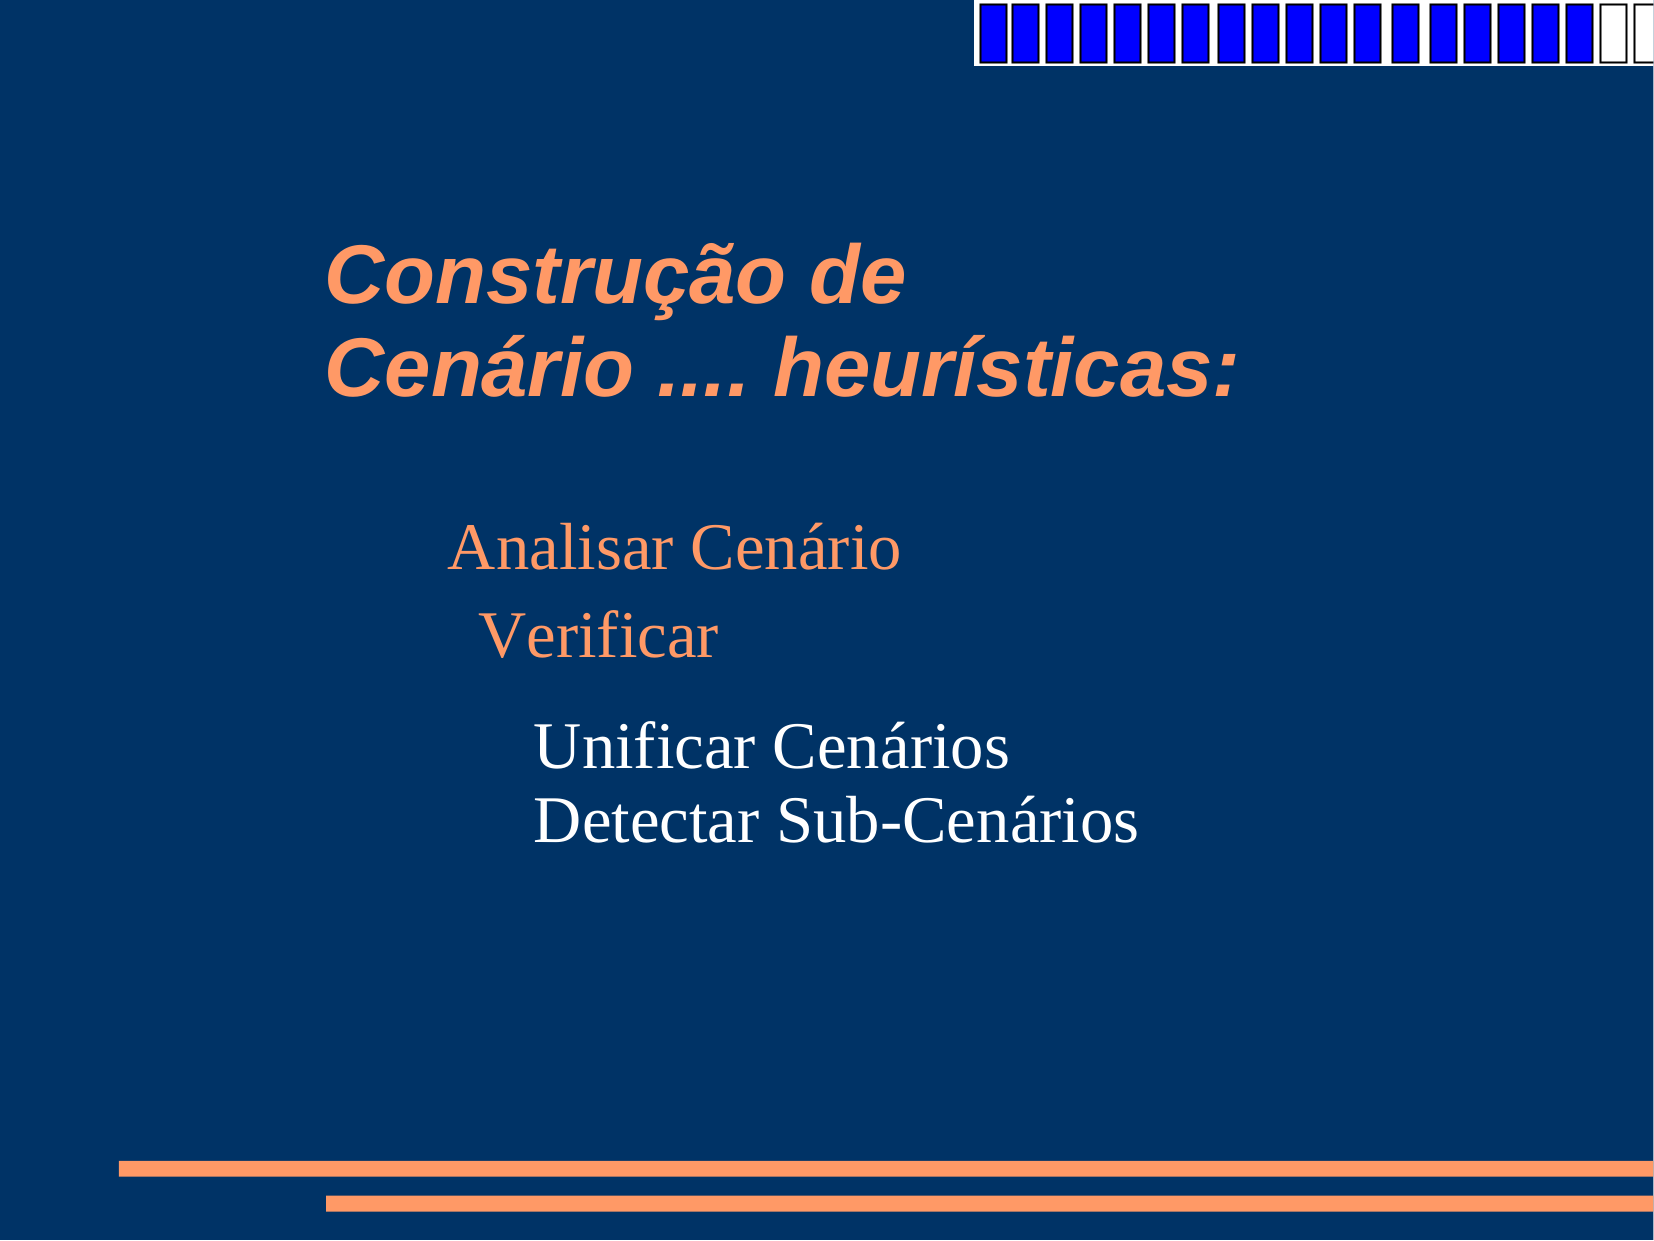

# Construção de Cenário .... heurísticas:
 Analisar Cenário
Verificar
Unificar Cenários
Detectar Sub-Cenários